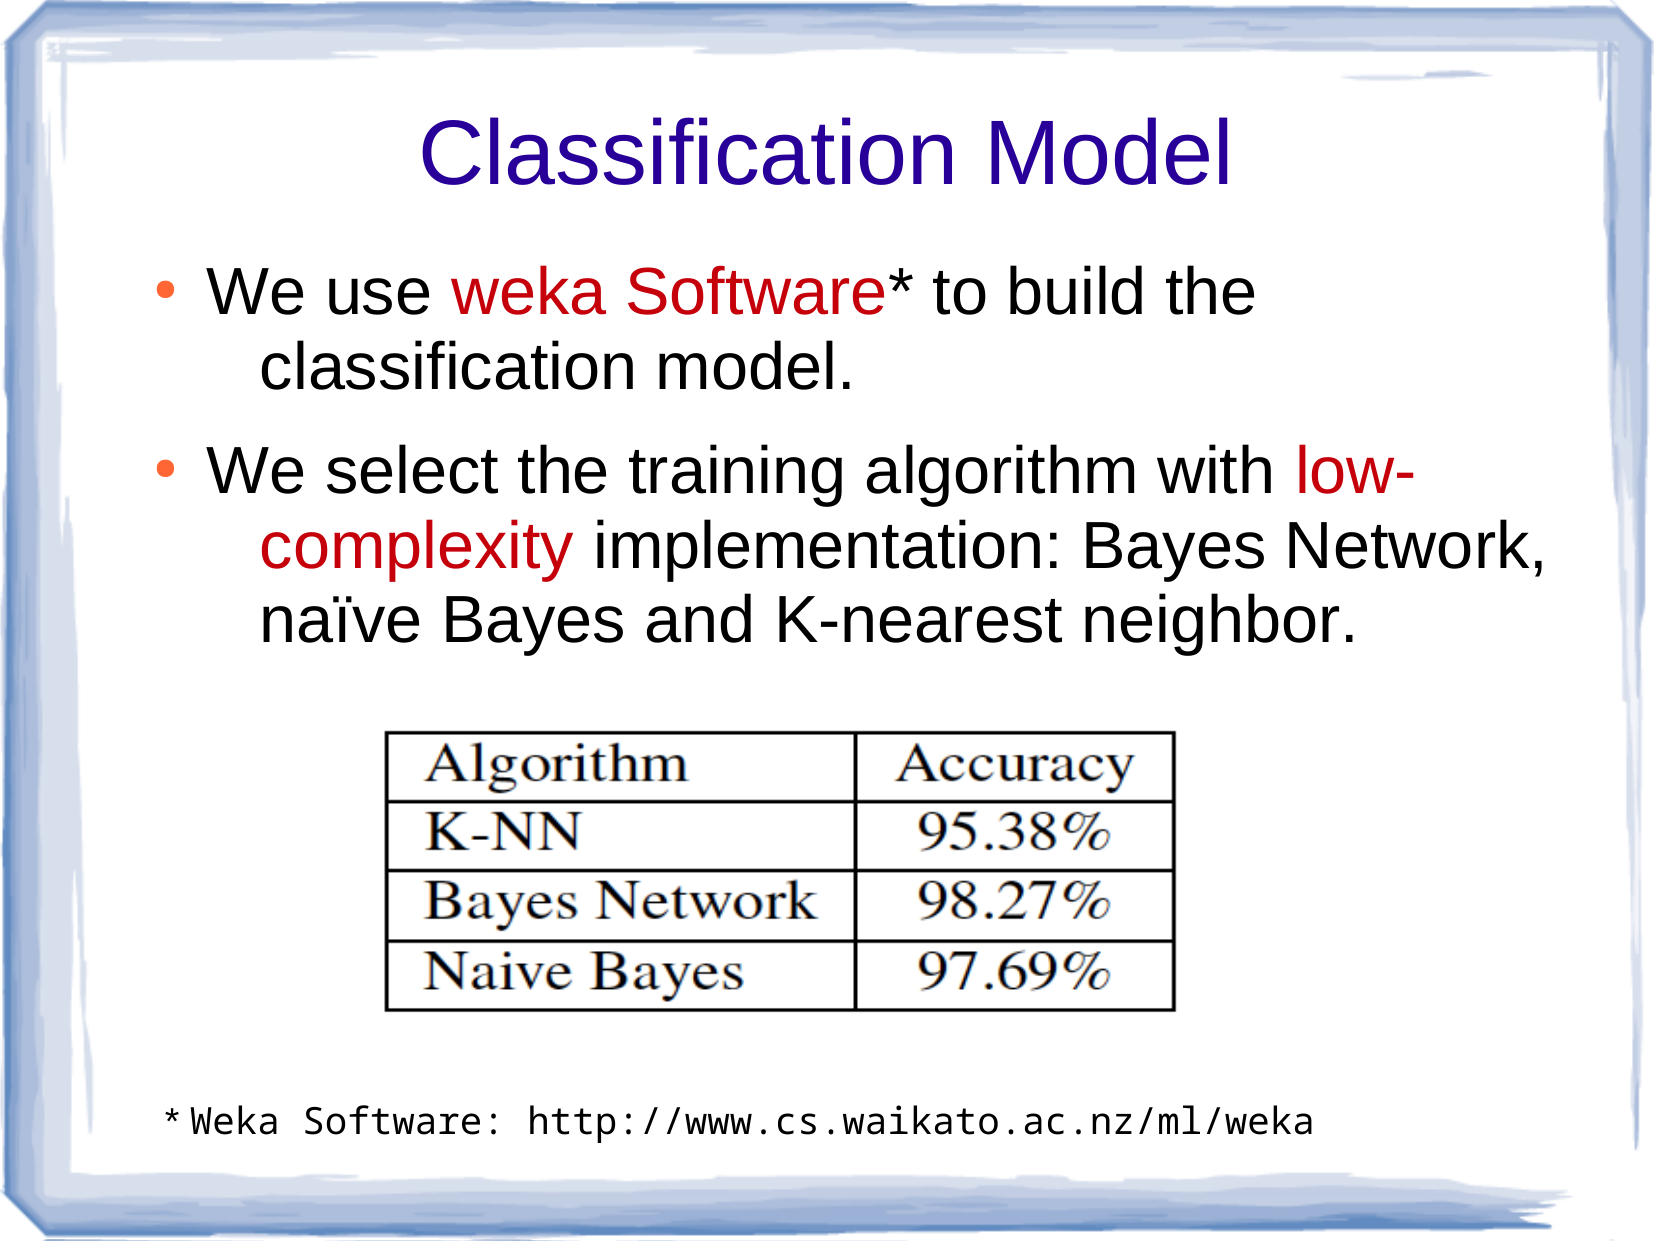

# Classification Model
We use weka Software* to build the classification model.
We select the training algorithm with low-complexity implementation: Bayes Network, naïve Bayes and K-nearest neighbor.
* Weka Software: http://www.cs.waikato.ac.nz/ml/weka